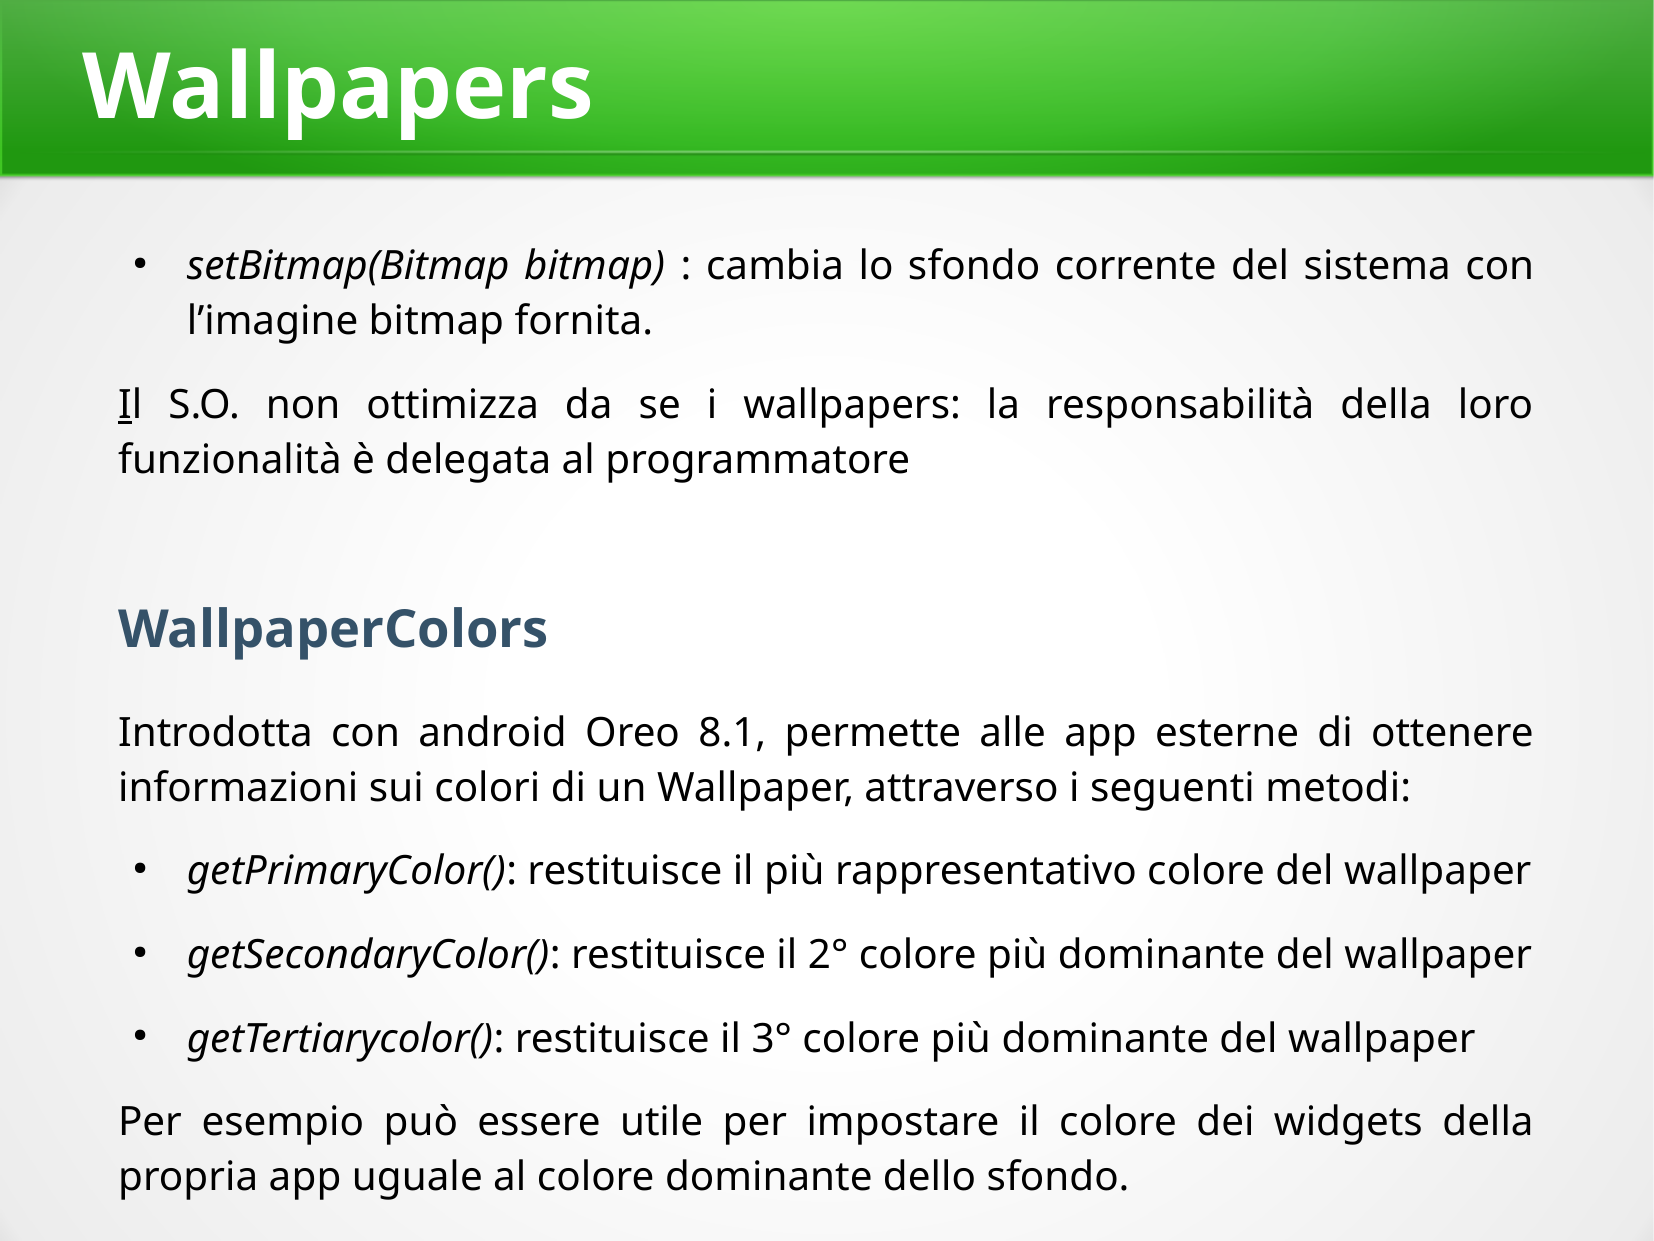

# Wallpapers
setBitmap(Bitmap bitmap) : cambia lo sfondo corrente del sistema con l’imagine bitmap fornita.
Il S.O. non ottimizza da se i wallpapers: la responsabilità della loro funzionalità è delegata al programmatore
WallpaperColors
Introdotta con android Oreo 8.1, permette alle app esterne di ottenere informazioni sui colori di un Wallpaper, attraverso i seguenti metodi:
getPrimaryColor(): restituisce il più rappresentativo colore del wallpaper
getSecondaryColor(): restituisce il 2° colore più dominante del wallpaper
getTertiarycolor(): restituisce il 3° colore più dominante del wallpaper
Per esempio può essere utile per impostare il colore dei widgets della propria app uguale al colore dominante dello sfondo.